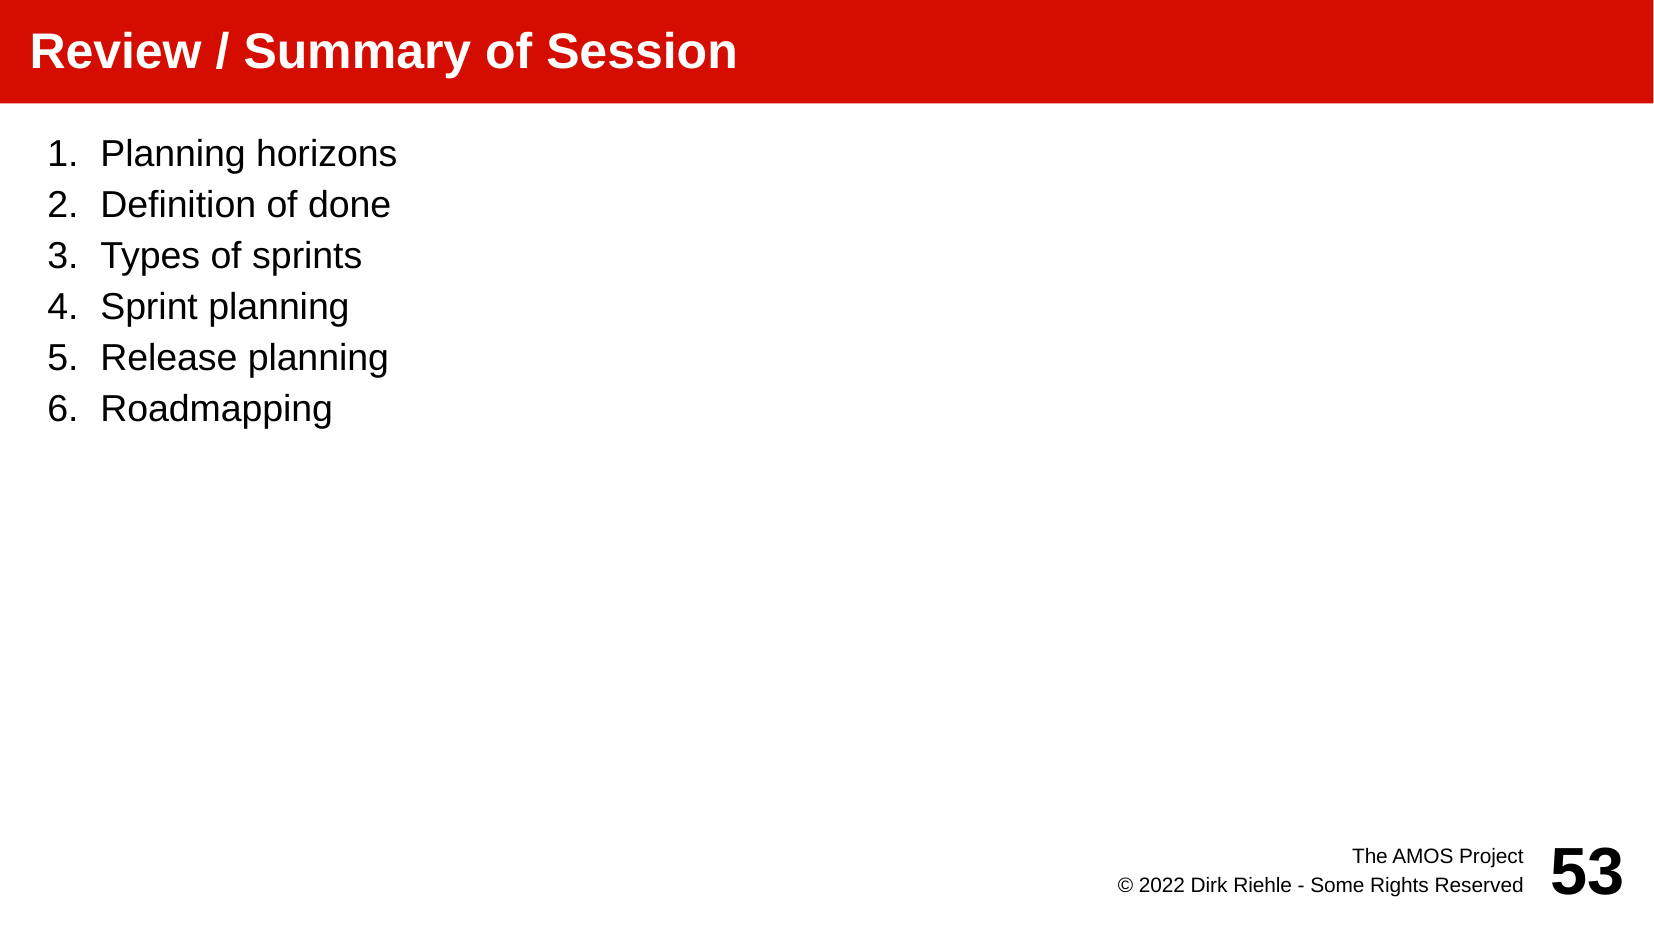

# Review / Summary of Session
Planning horizons
Definition of done
Types of sprints
Sprint planning
Release planning
Roadmapping
The AMOS Project
53
© 2022 Dirk Riehle - Some Rights Reserved